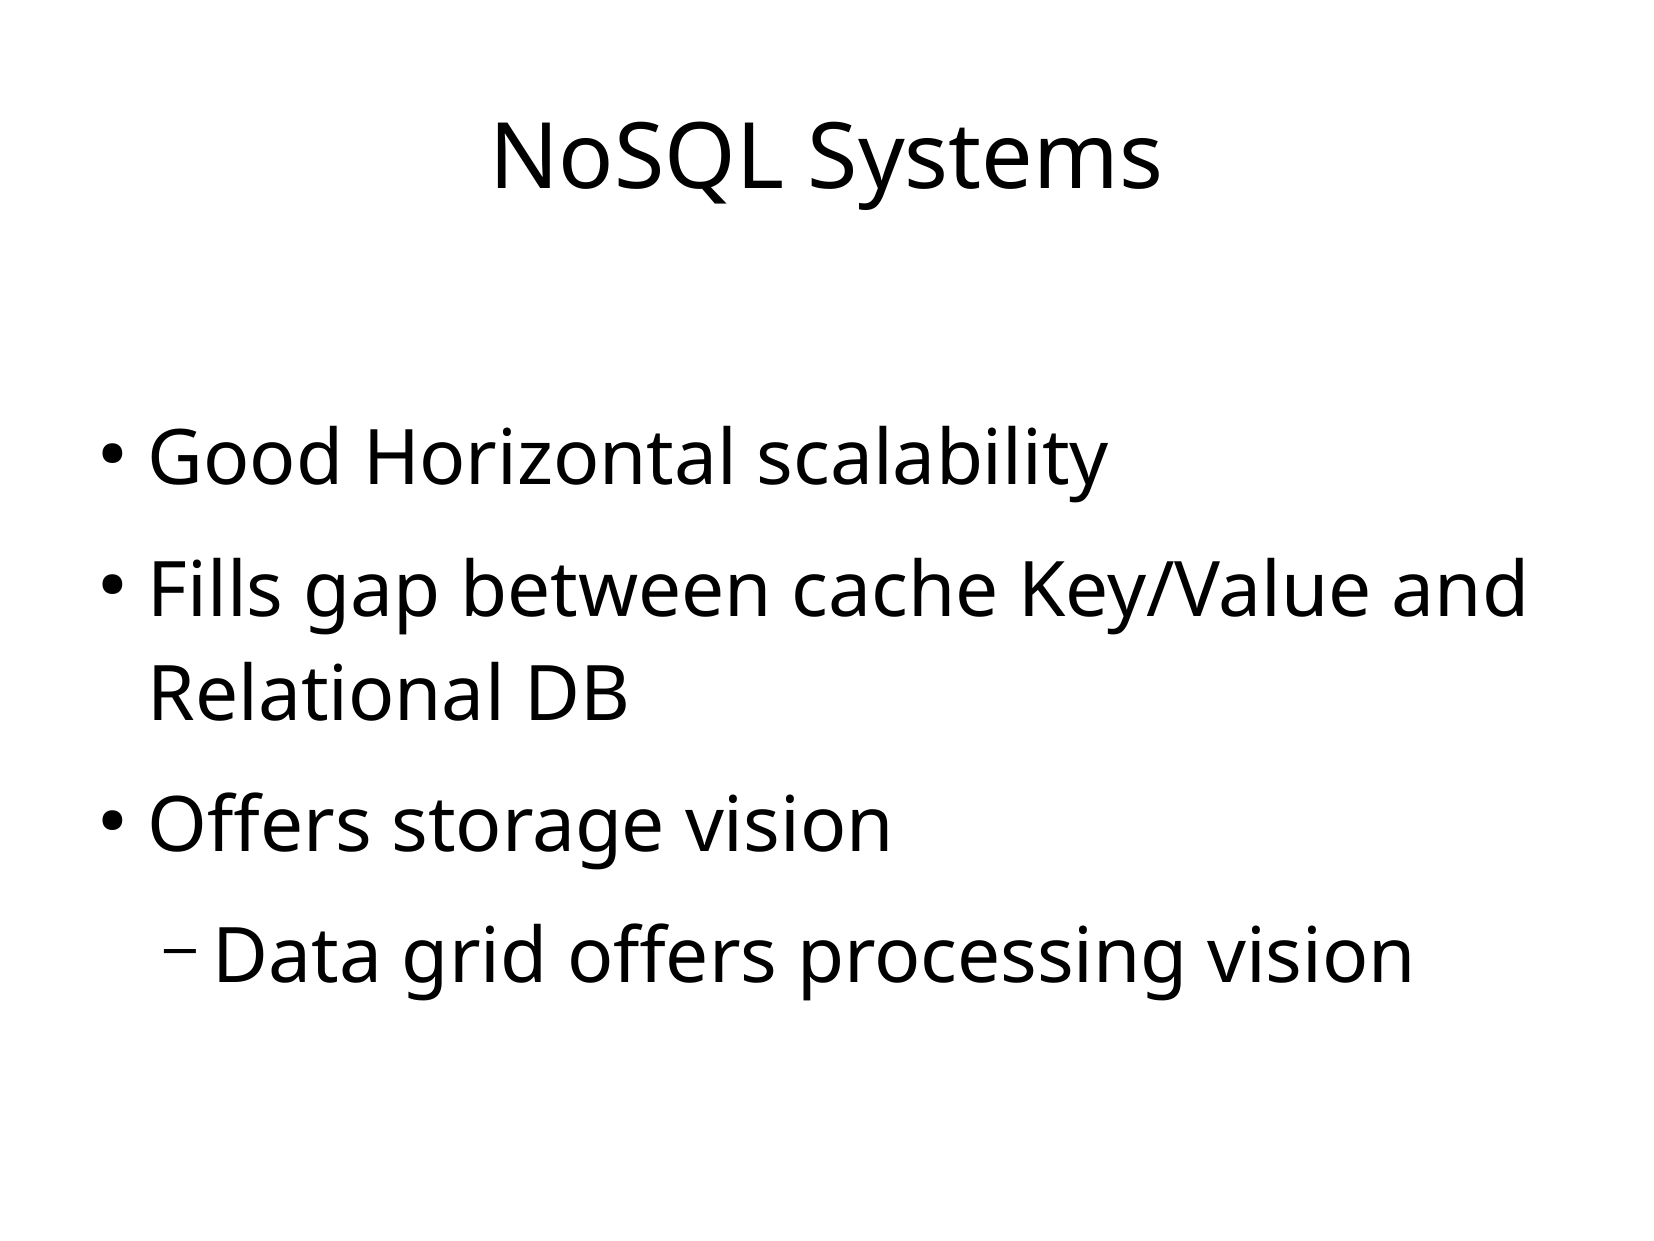

# NoSQL Systems
Good Horizontal scalability
Fills gap between cache Key/Value and Relational DB
Offers storage vision
Data grid offers processing vision